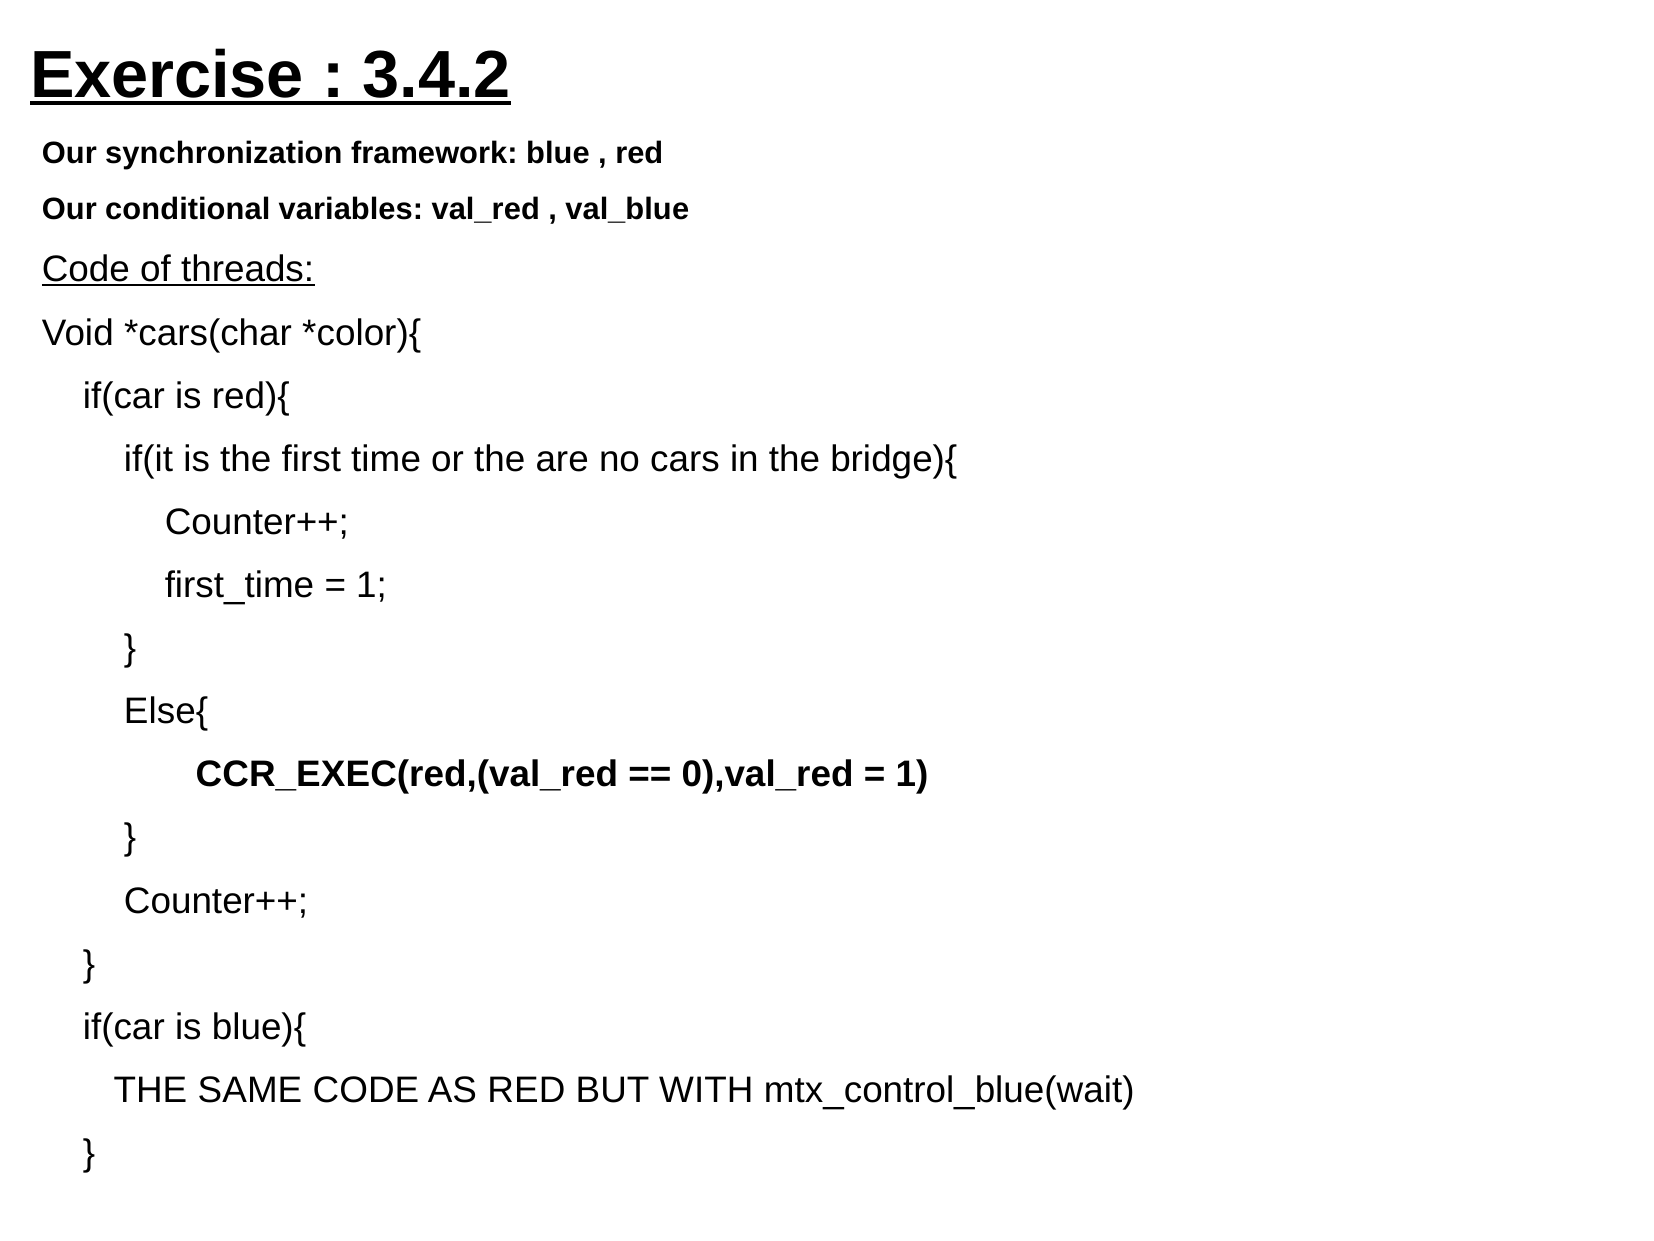

# Exercise : 3.4.2
Our synchronization framework: blue , red
Our conditional variables: val_red , val_blue
Code of threads:
Void *cars(char *color){
 if(car is red){
 if(it is the first time or the are no cars in the bridge){
 Counter++;
 first_time = 1;
 }
 Else{
 CCR_EXEC(red,(val_red == 0),val_red = 1)
 }
 Counter++;
 }
 if(car is blue){
 THE SAME CODE AS RED BUT WITH mtx_control_blue(wait)
 }